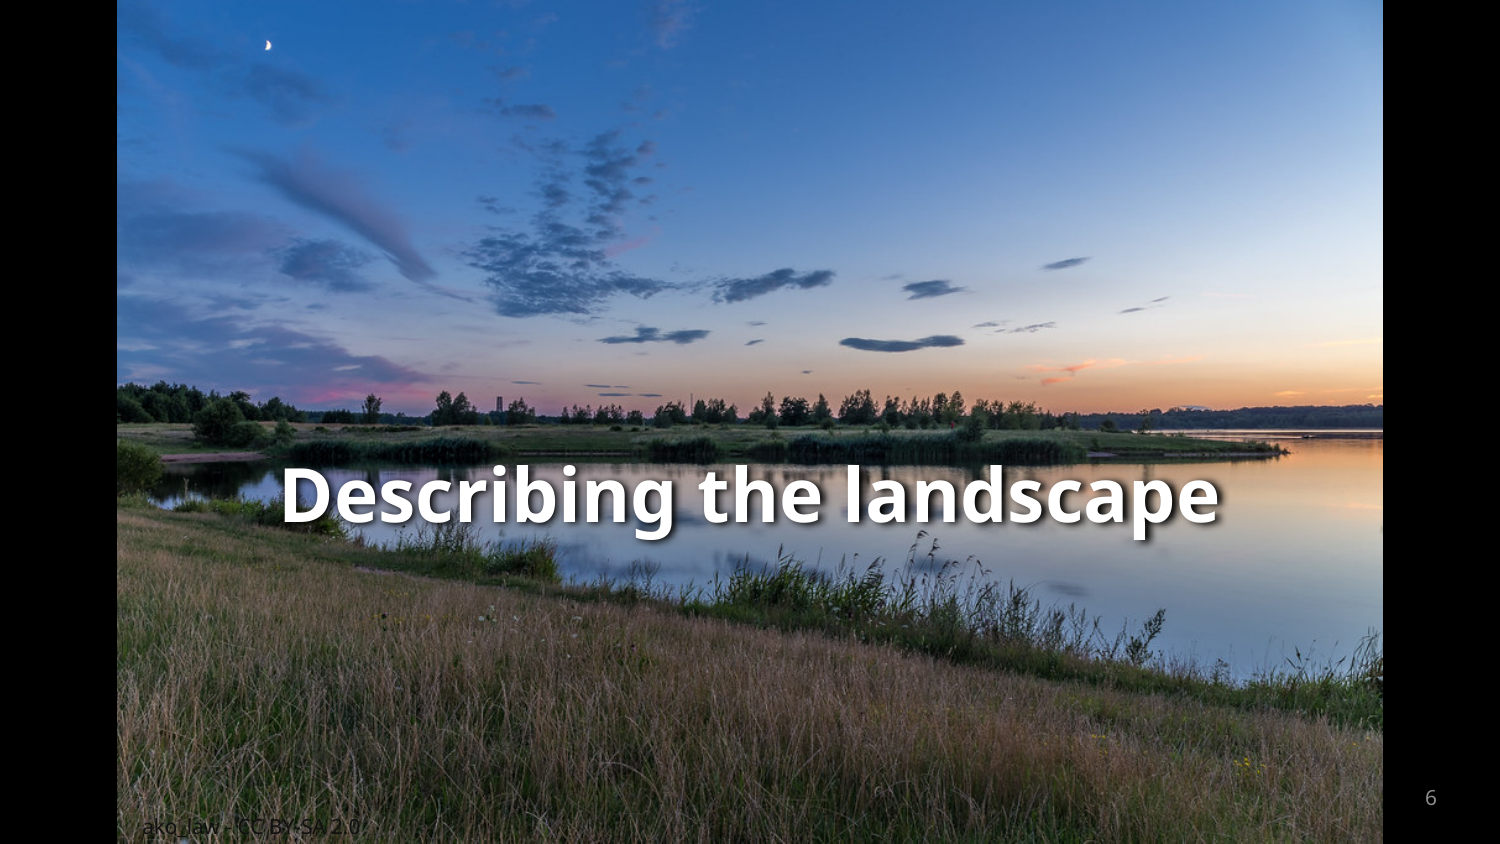

# Describing the landscape
ako_law - CC BY-SA 2.0